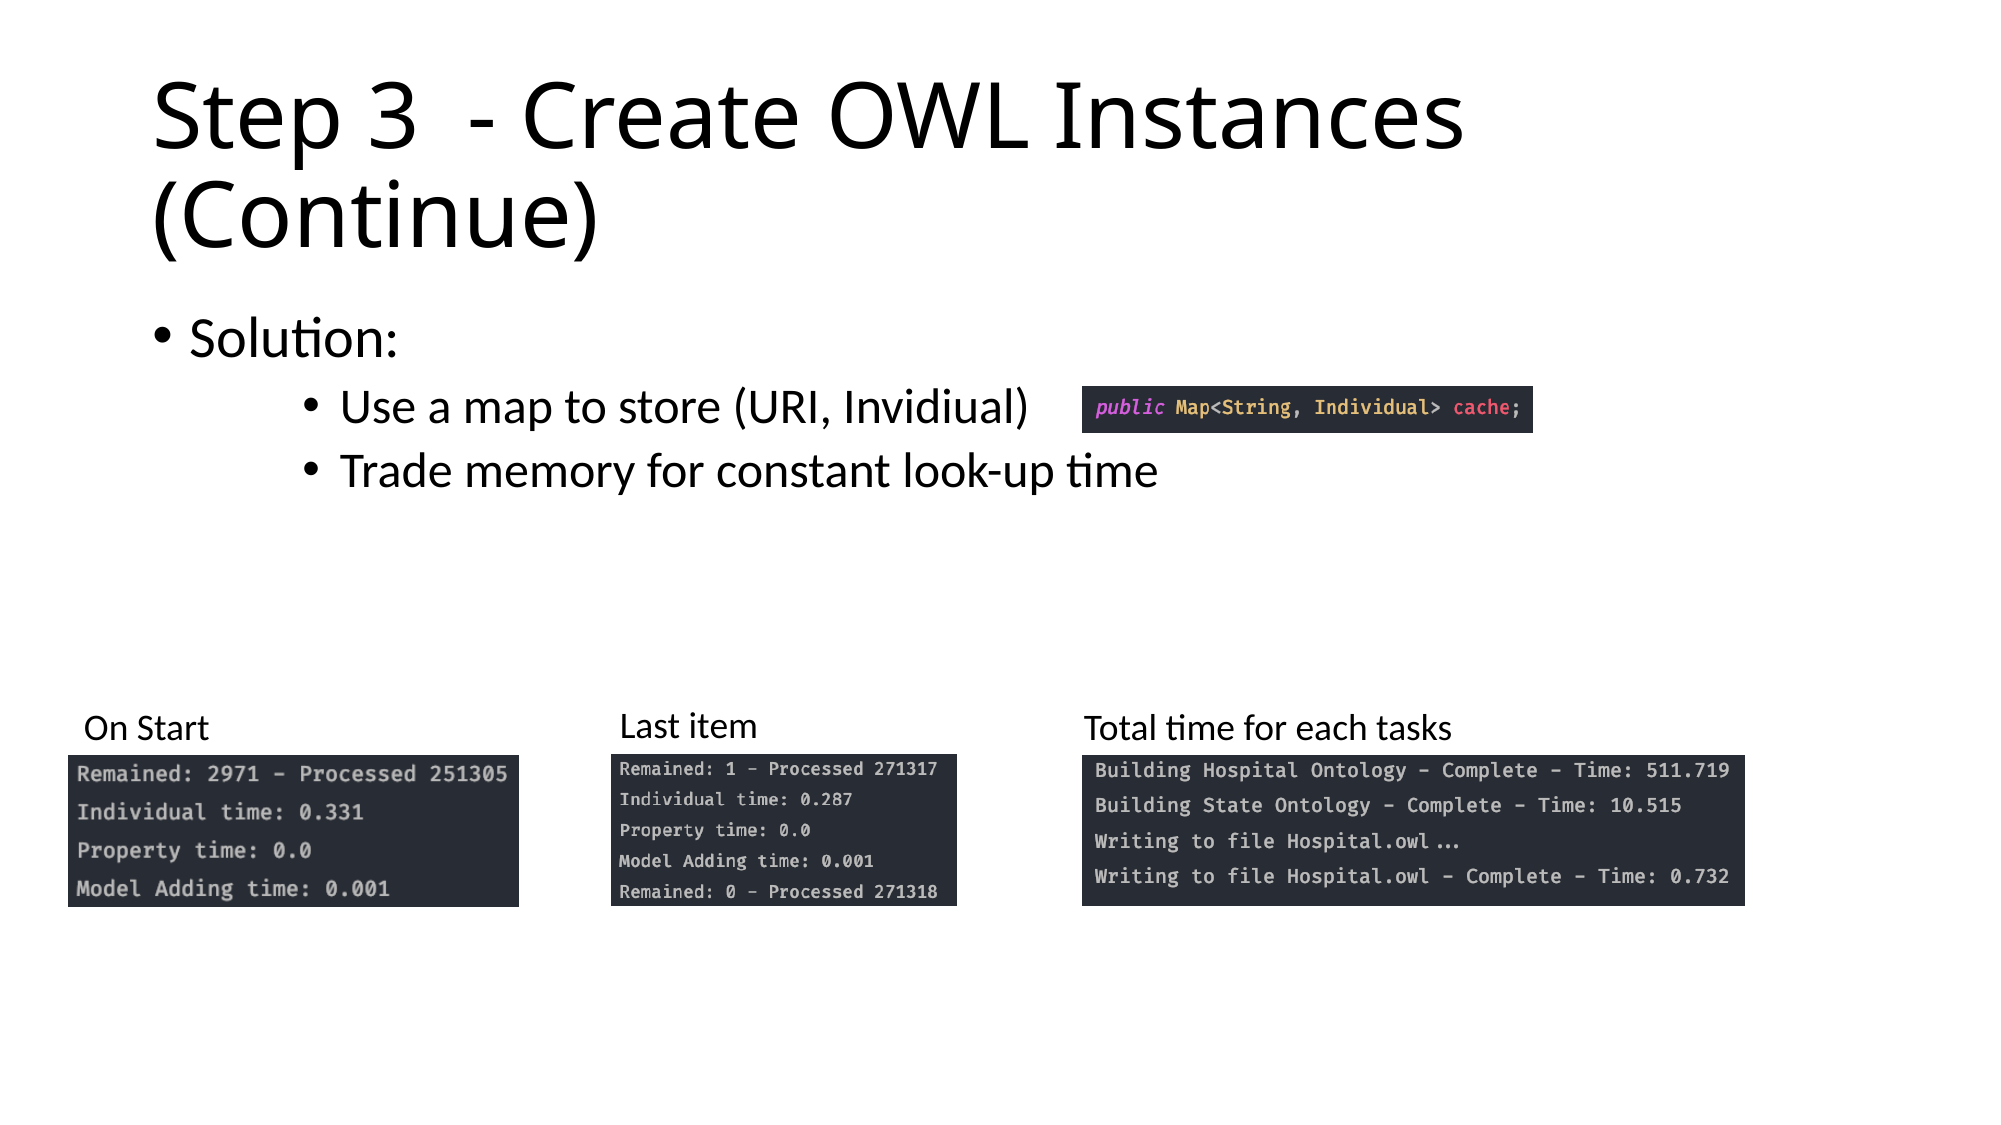

# Step 3  - Create OWL Instances (Continue)
Solution:
Use a map to store (URI, Invidiual)
Trade memory for constant look-up time
Last item
On Start
Total time for each tasks